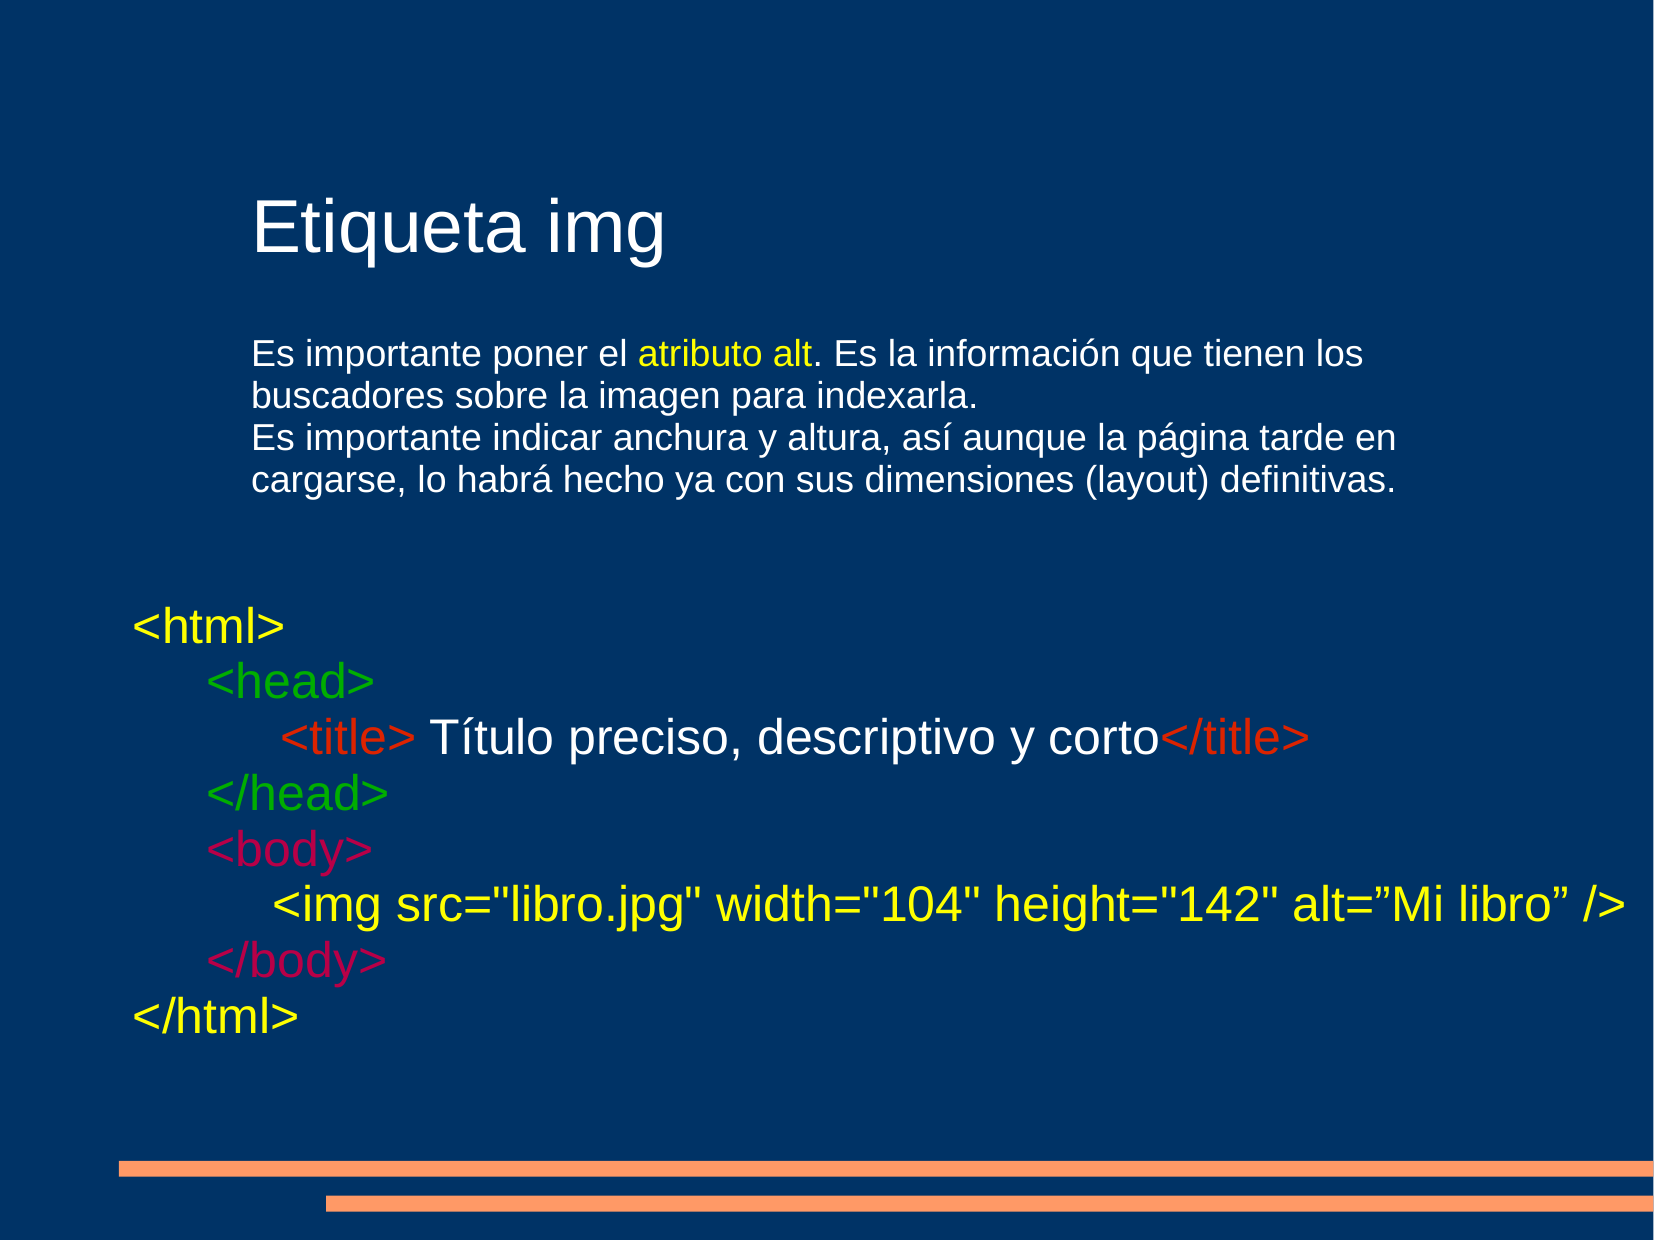

Etiqueta img
Es importante poner el atributo alt. Es la información que tienen los buscadores sobre la imagen para indexarla.
Es importante indicar anchura y altura, así aunque la página tarde en cargarse, lo habrá hecho ya con sus dimensiones (layout) definitivas.
<html>
	<head>
		<title> Título preciso, descriptivo y corto</title>
	</head>
	<body>
 <img src="libro.jpg" width="104" height="142" alt=”Mi libro” />
	</body>
</html>